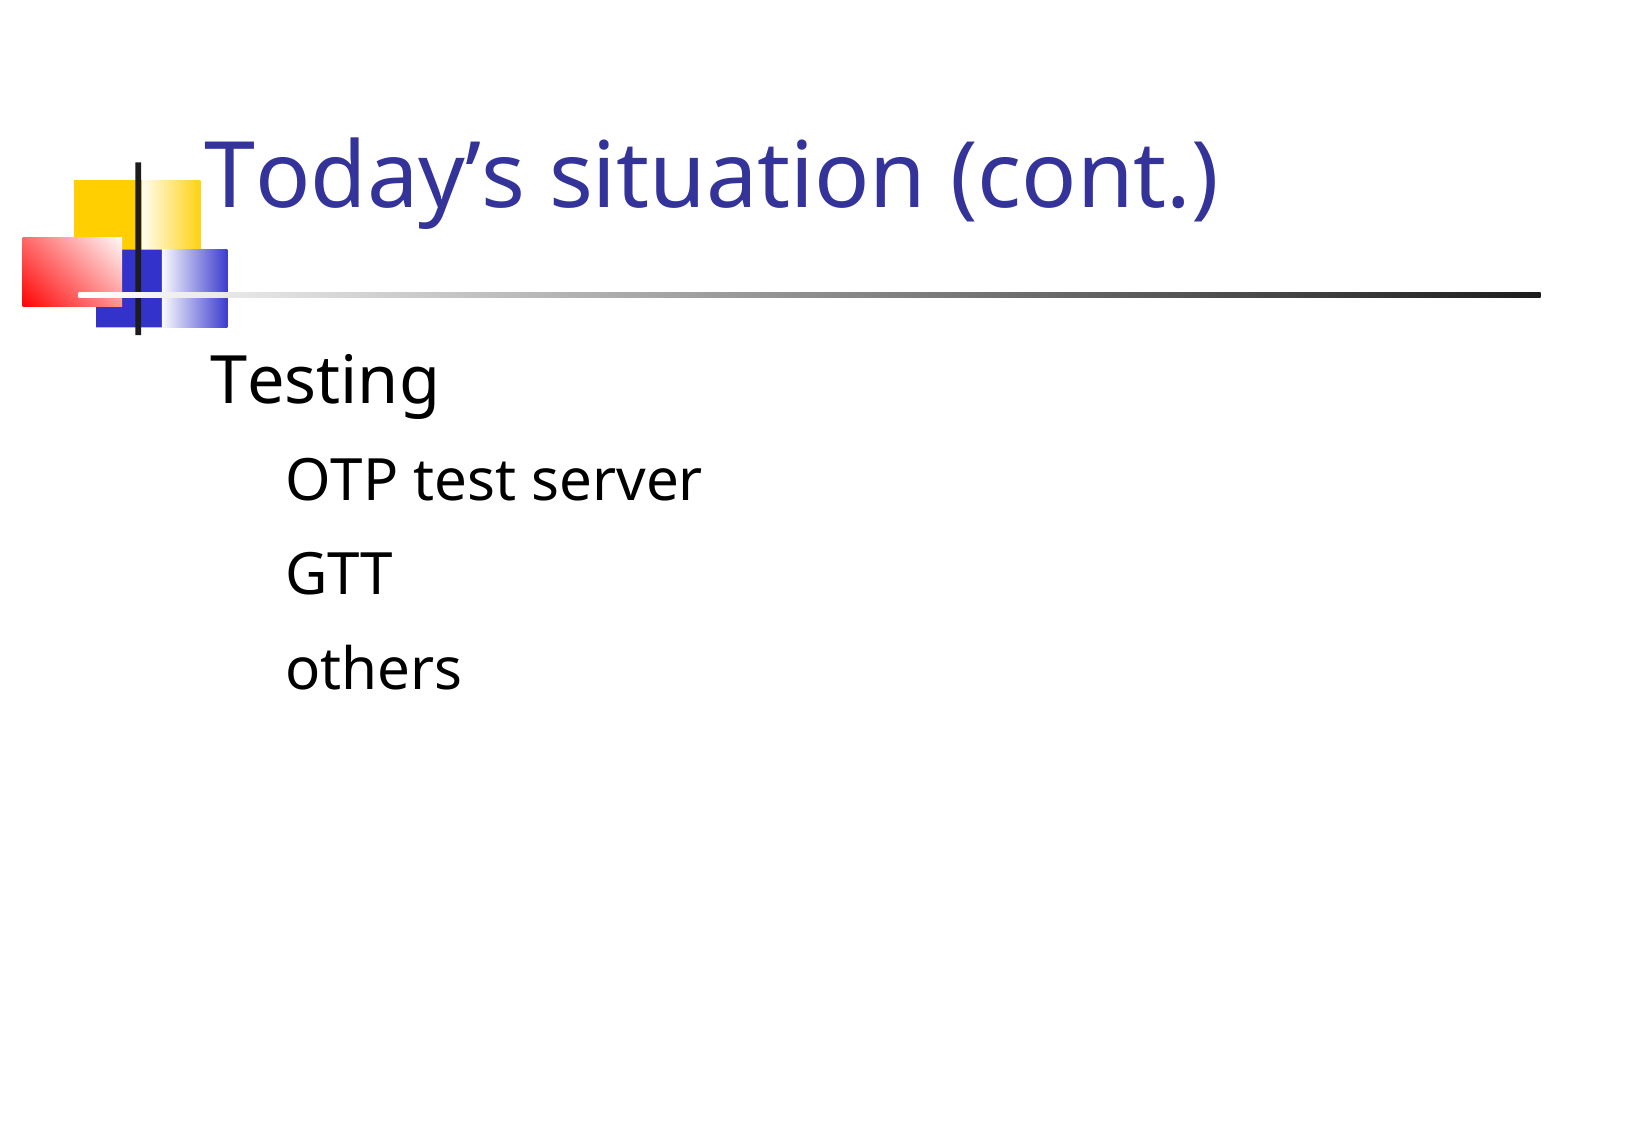

# Today’s situation (cont.)
Testing
OTP test server
GTT
others